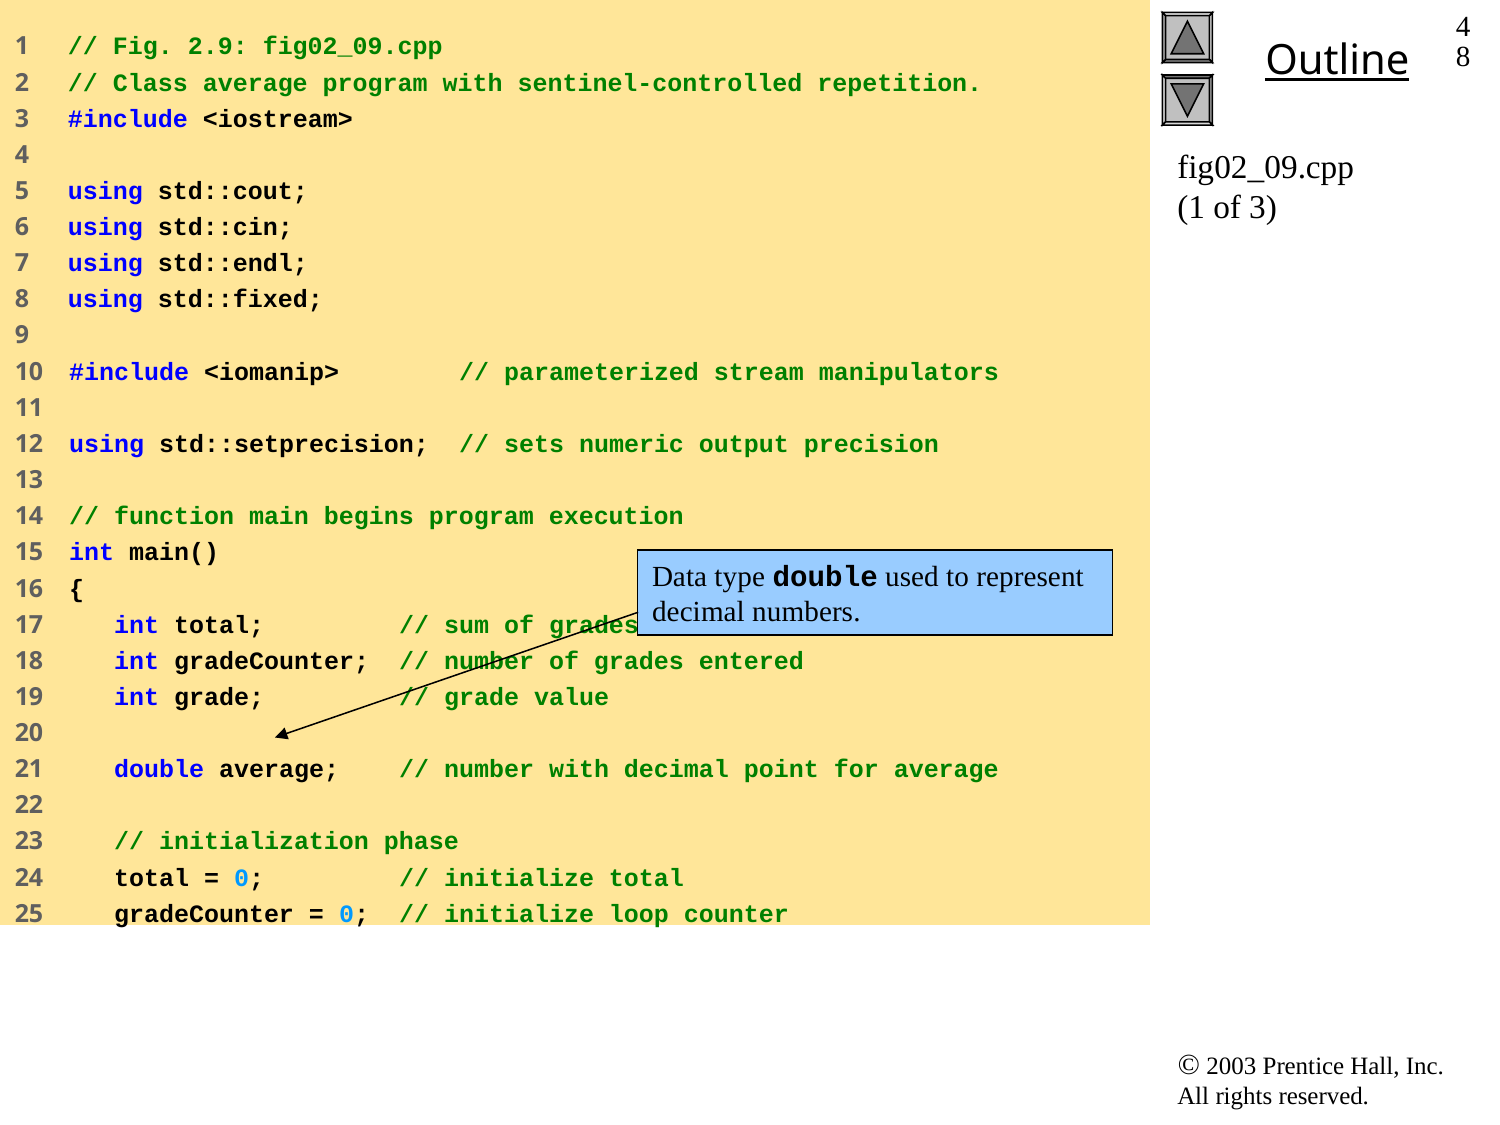

48
1 // Fig. 2.9: fig02_09.cpp
2 // Class average program with sentinel-controlled repetition.
3 #include <iostream>
4
5 using std::cout;
6 using std::cin;
7 using std::endl;
8 using std::fixed;
9
10 #include <iomanip> // parameterized stream manipulators
11
12 using std::setprecision; // sets numeric output precision
13
14 // function main begins program execution
15 int main()
16 {
17 int total; // sum of grades
18 int gradeCounter; // number of grades entered
19 int grade; // grade value
20
21 double average; // number with decimal point for average
22
23 // initialization phase
24 total = 0; // initialize total
25 gradeCounter = 0; // initialize loop counter
# fig02_09.cpp (1 of 3)
Data type double used to represent decimal numbers.